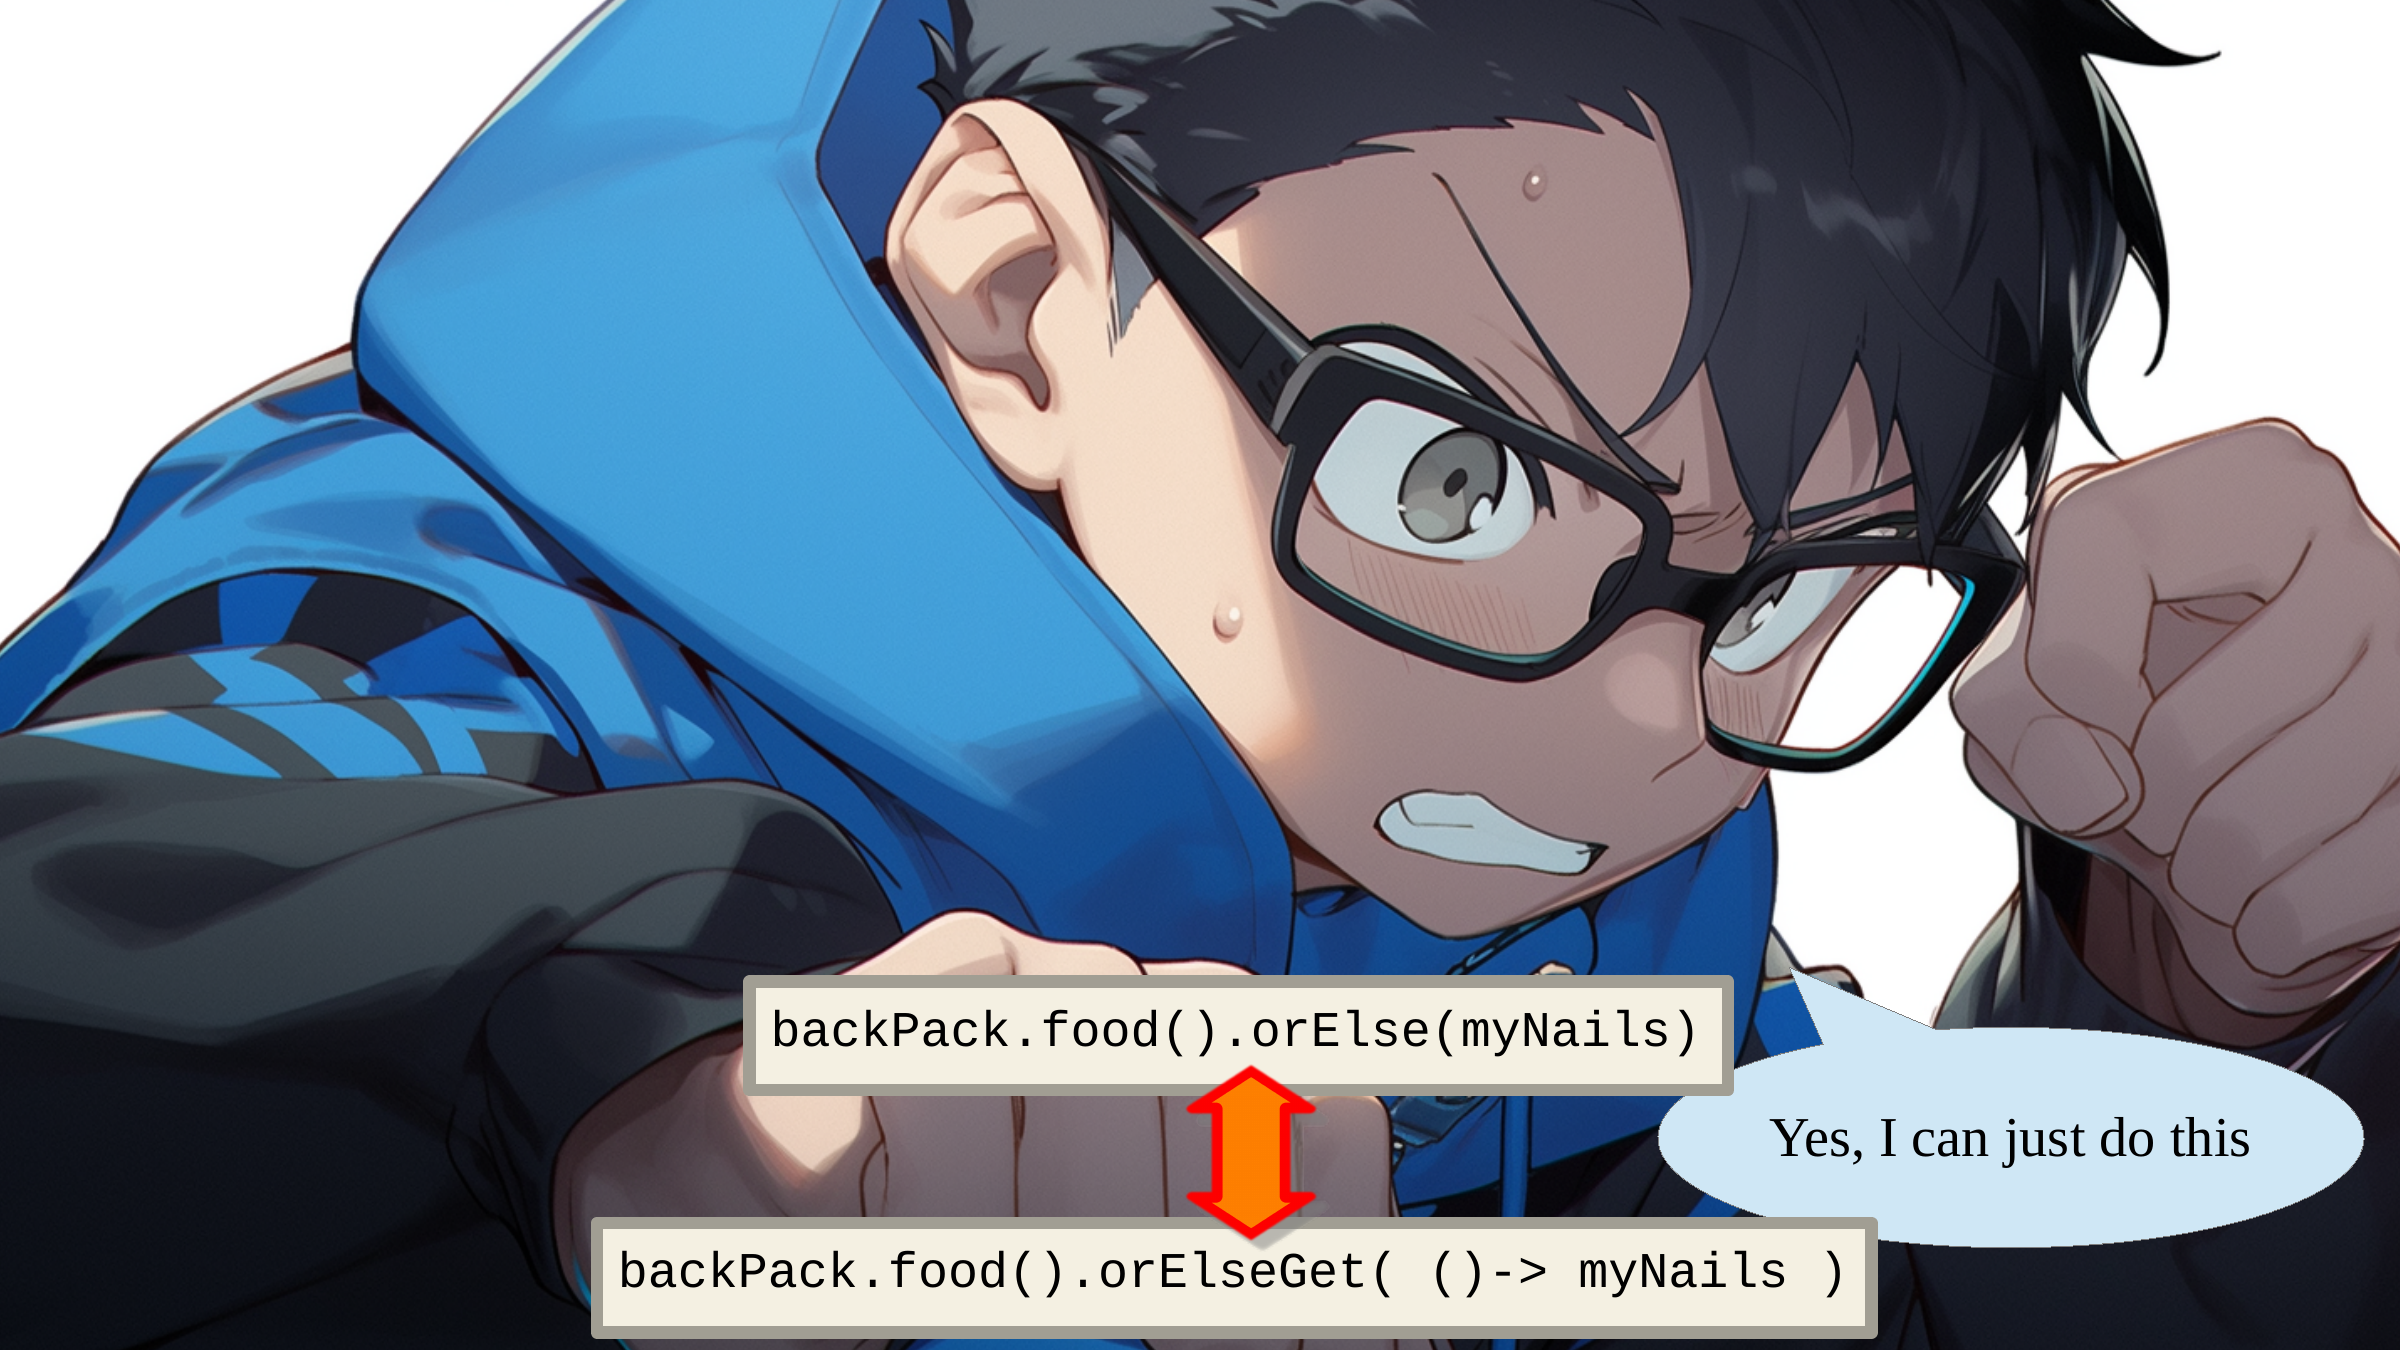

backPack.food().orElse(myNails)
Yes, I can just do this
backPack.food().orElseGet( ()-> myNails )